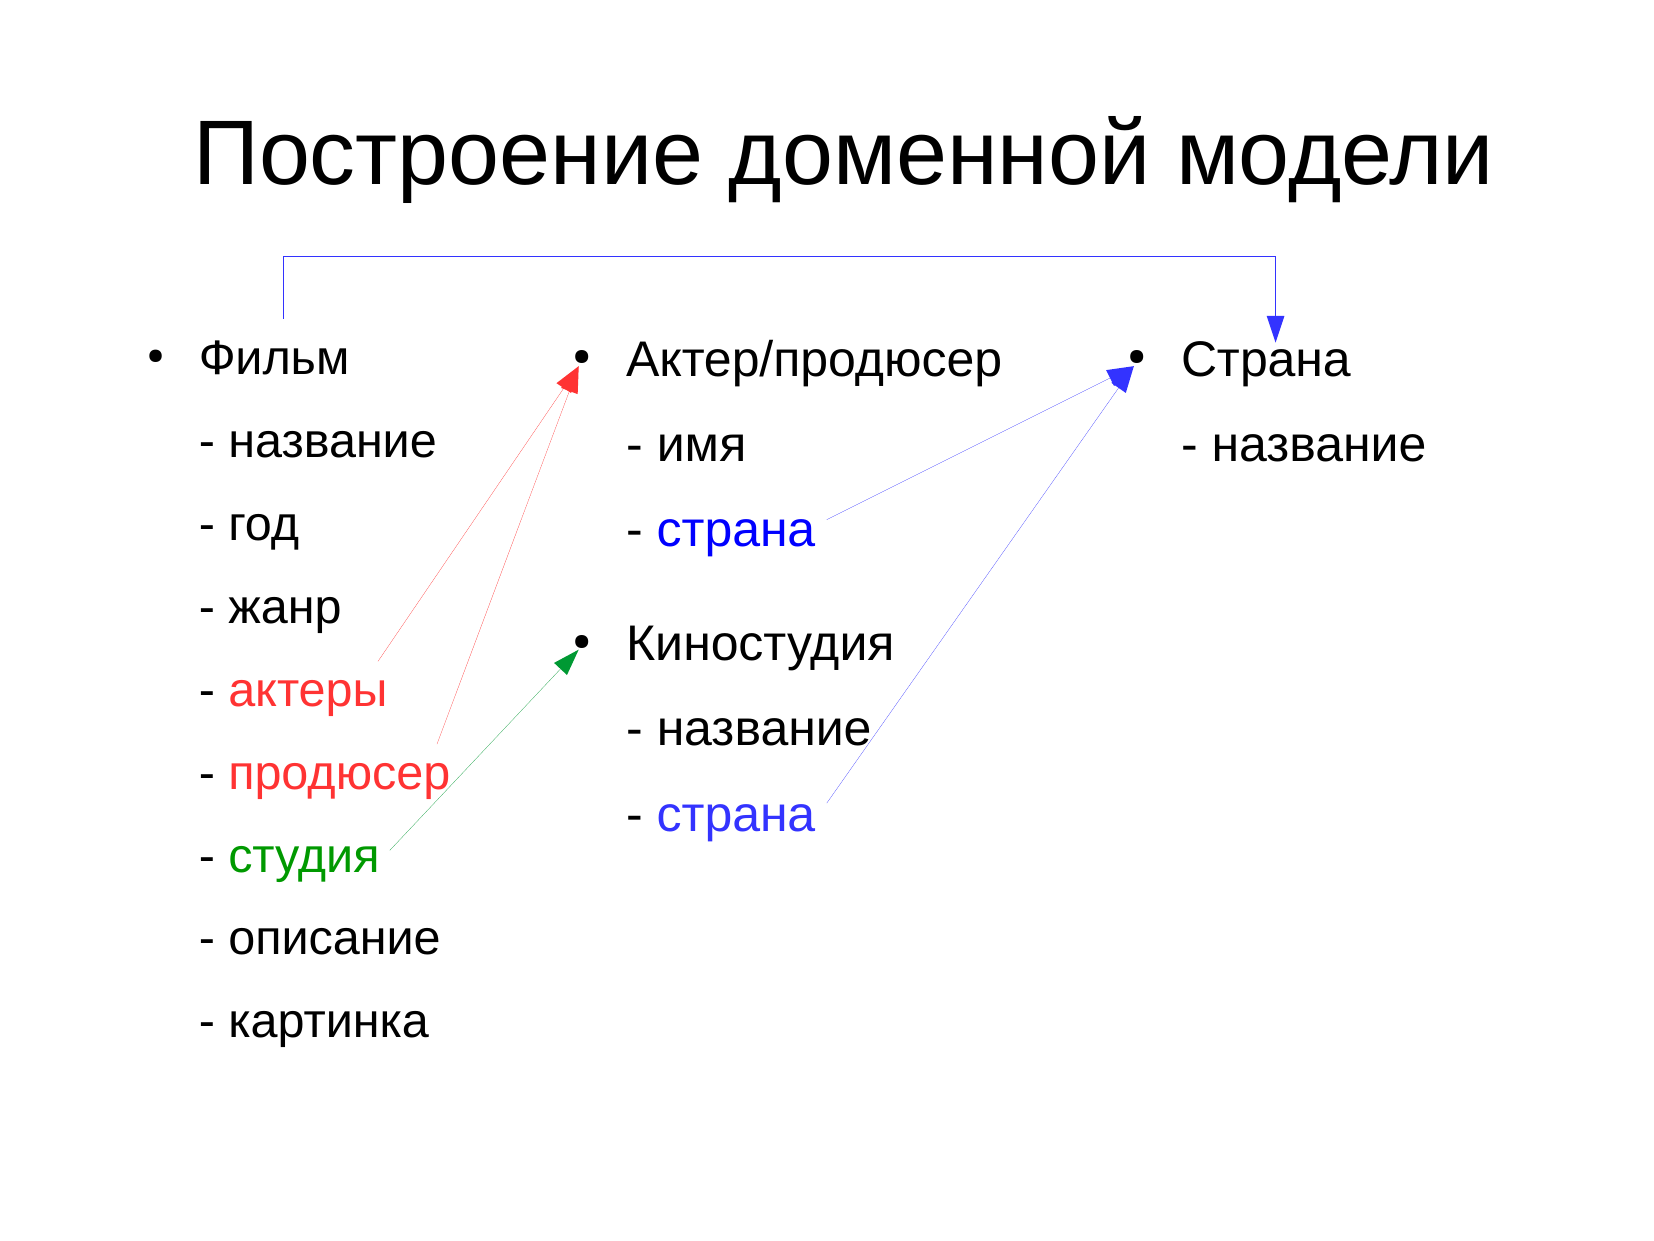

# Построение доменной модели
Фильм
- название
- год
- жанр
- актеры
- продюсер
- студия
- описание
- картинка
Актер/продюсер
- имя
- страна
Страна
- название
Киностудия
- название
- страна